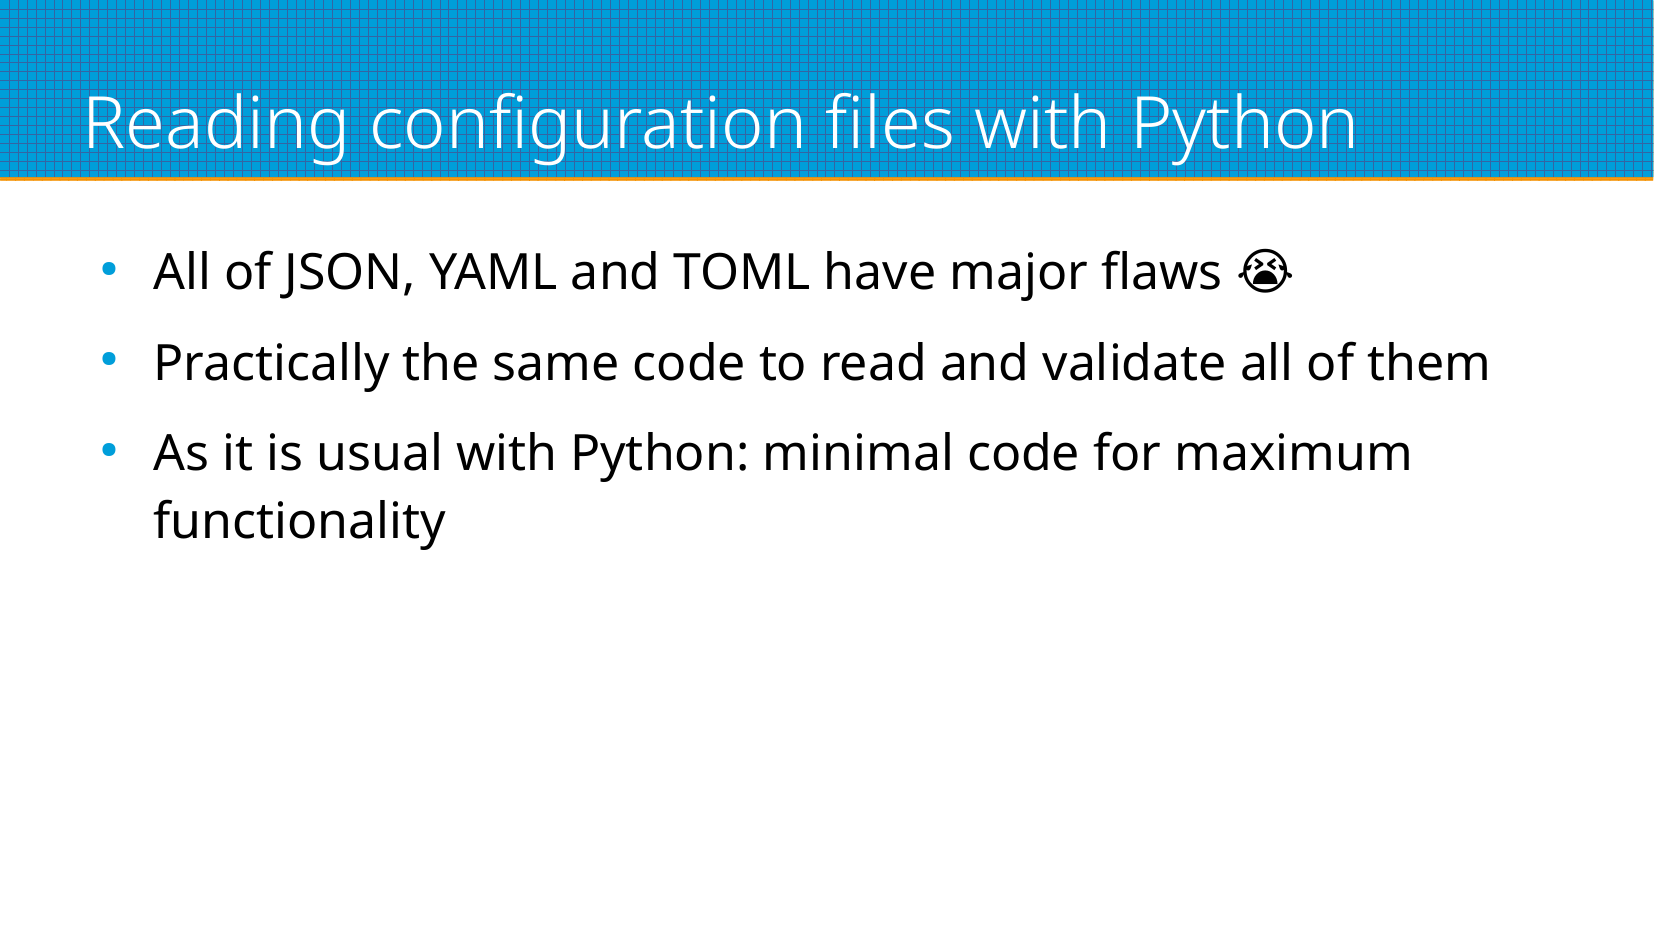

# Reading configuration files with Python
All of JSON, YAML and TOML have major flaws 😭
Practically the same code to read and validate all of them
As it is usual with Python: minimal code for maximum functionality